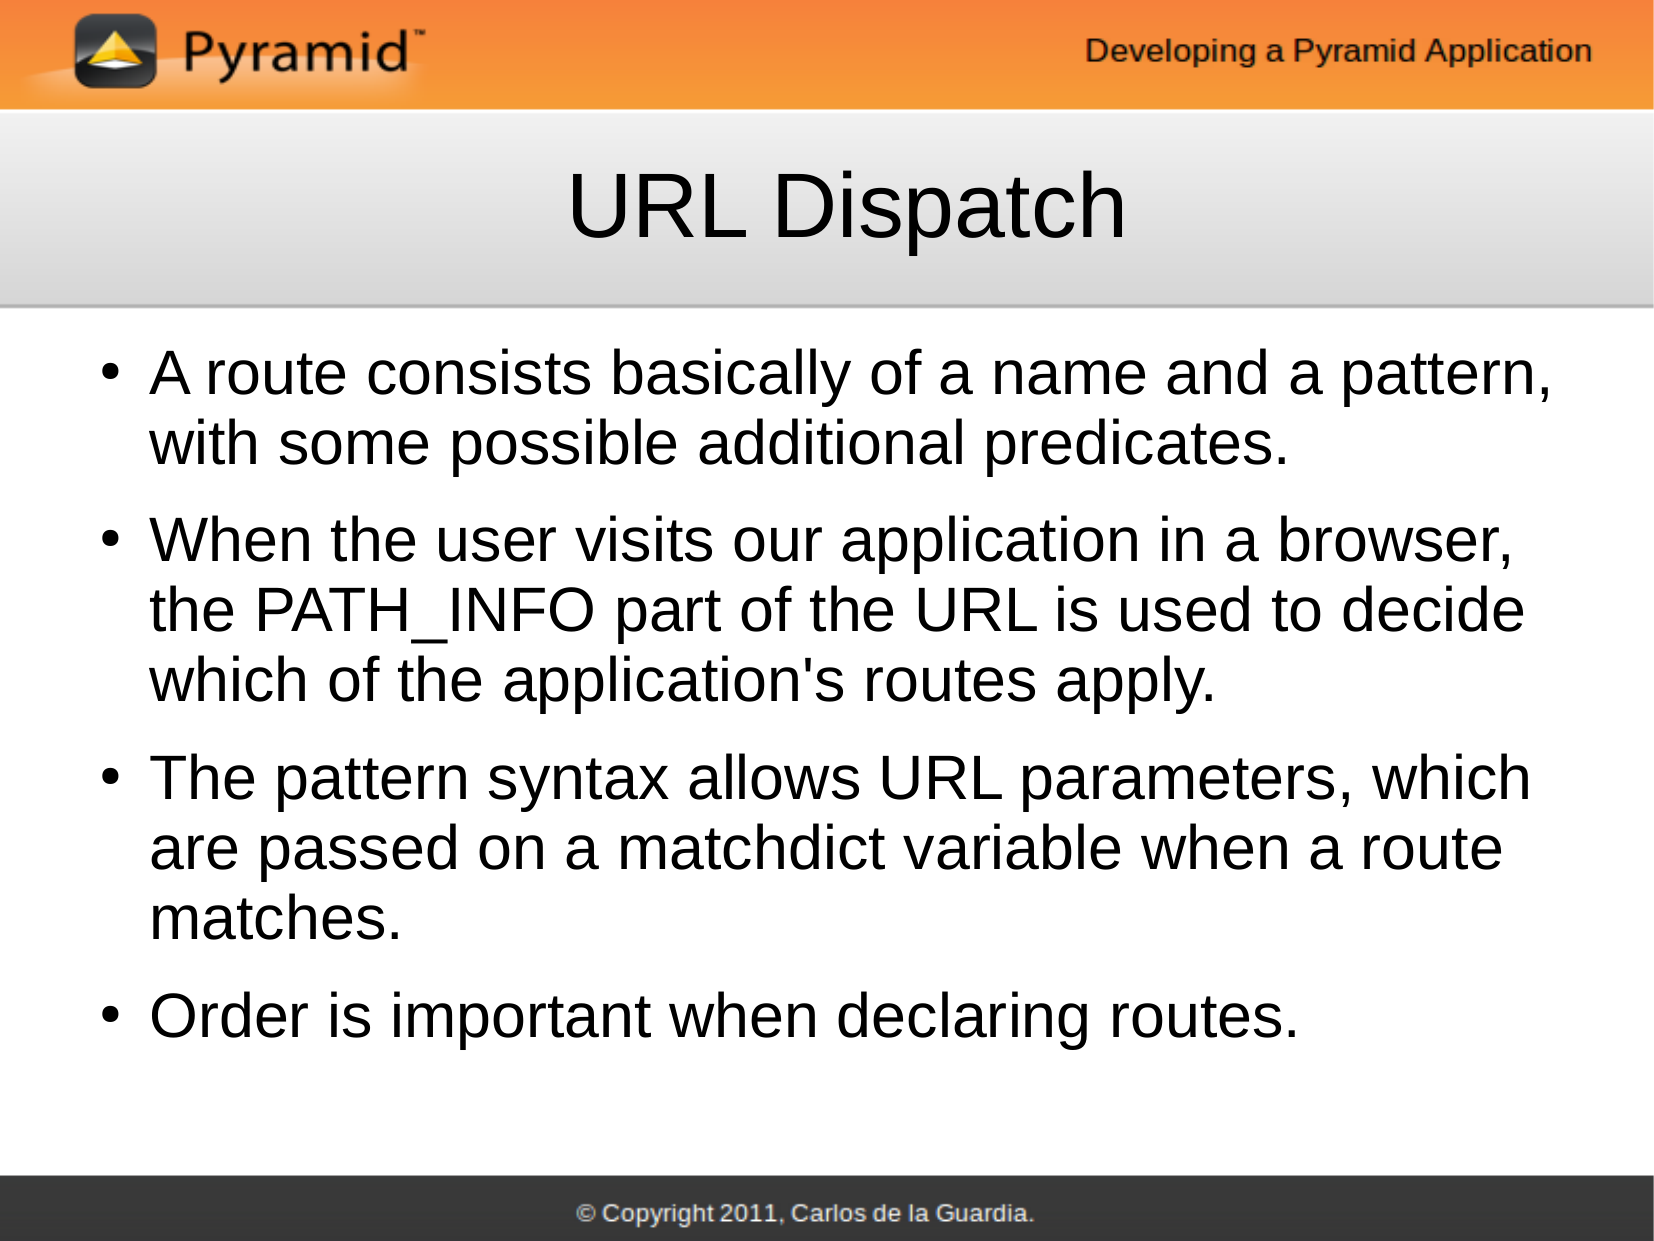

# URL Dispatch
A route consists basically of a name and a pattern, with some possible additional predicates.
When the user visits our application in a browser, the PATH_INFO part of the URL is used to decide which of the application's routes apply.
The pattern syntax allows URL parameters, which are passed on a matchdict variable when a route matches.
Order is important when declaring routes.